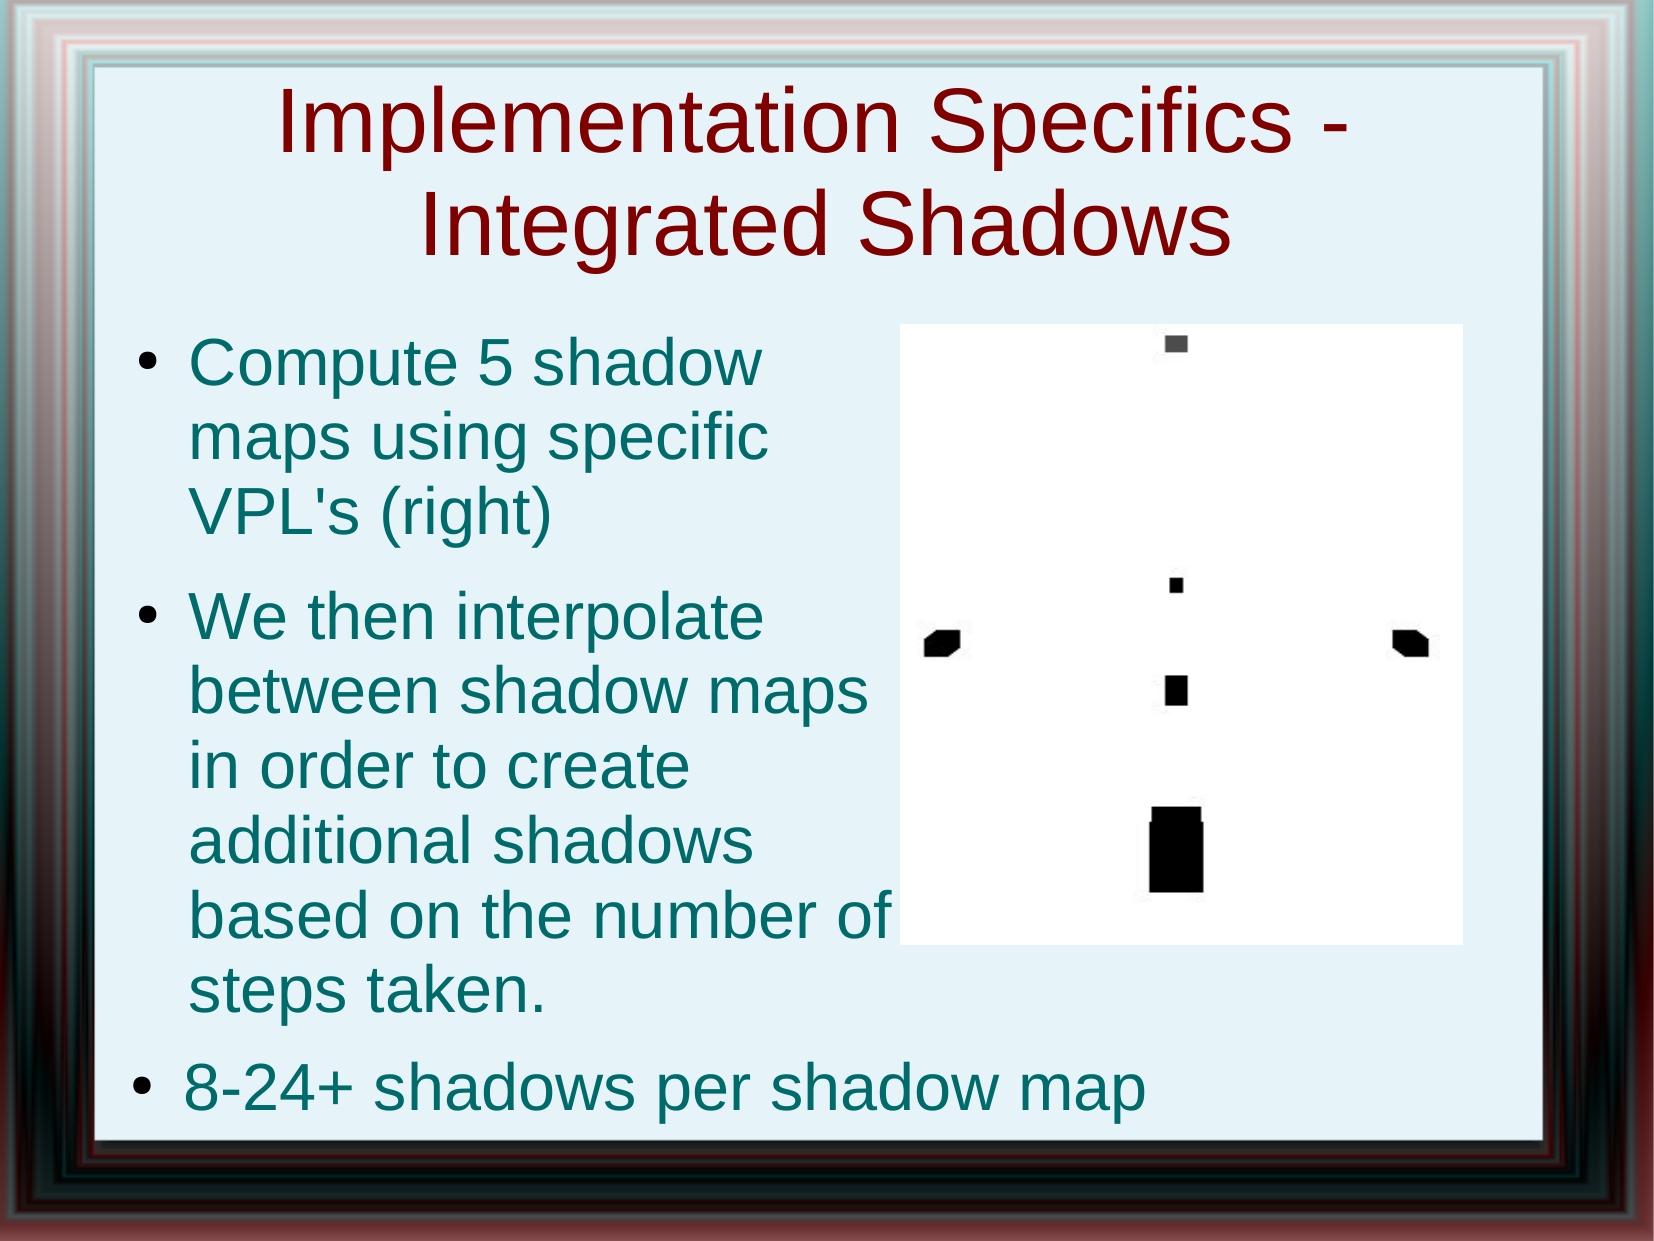

# Implementation Specifics - Integrated Shadows
Compute 5 shadow maps using specific VPL's (right)
We then interpolate between shadow maps in order to create additional shadows based on the number of steps taken.
8-24+ shadows per shadow map